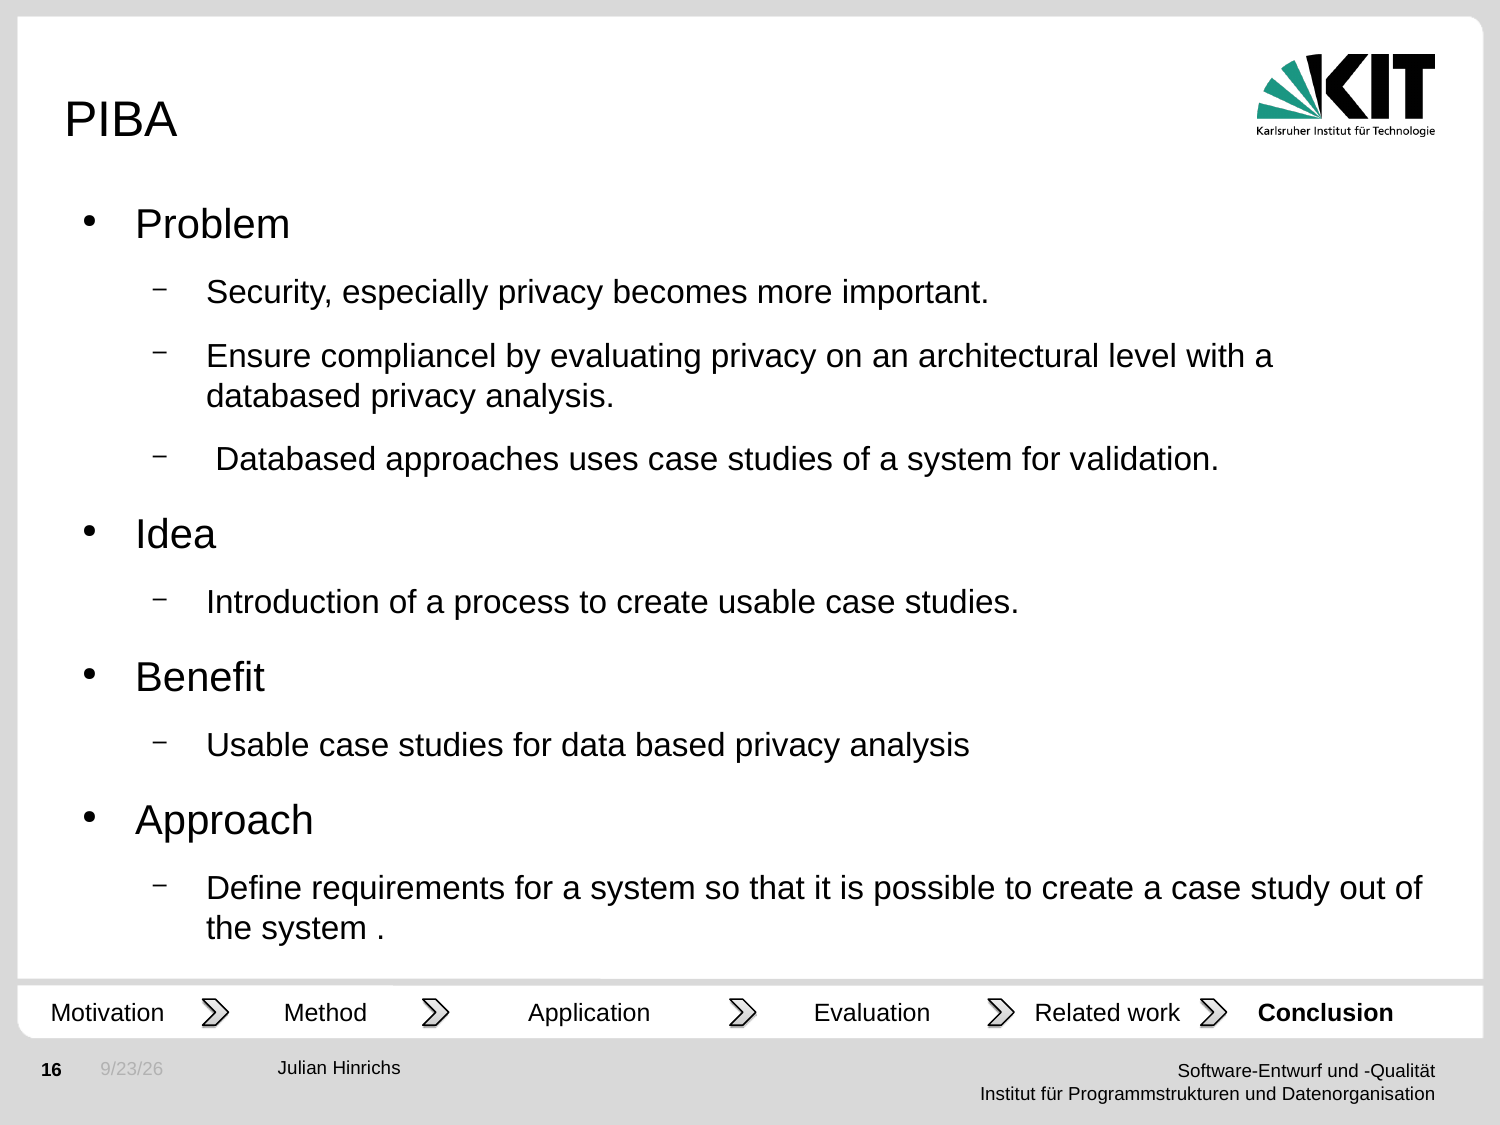

# PIBA
Problem
Security, especially privacy becomes more important.
Ensure compliancel by evaluating privacy on an architectural level with a databased privacy analysis.
 Databased approaches uses case studies of a system for validation.
Idea
Introduction of a process to create usable case studies.
Benefit
Usable case studies for data based privacy analysis
Approach
Define requirements for a system so that it is possible to create a case study out of the system .
Motivation
Method
Application
Evaluation
Related work
Conclusion